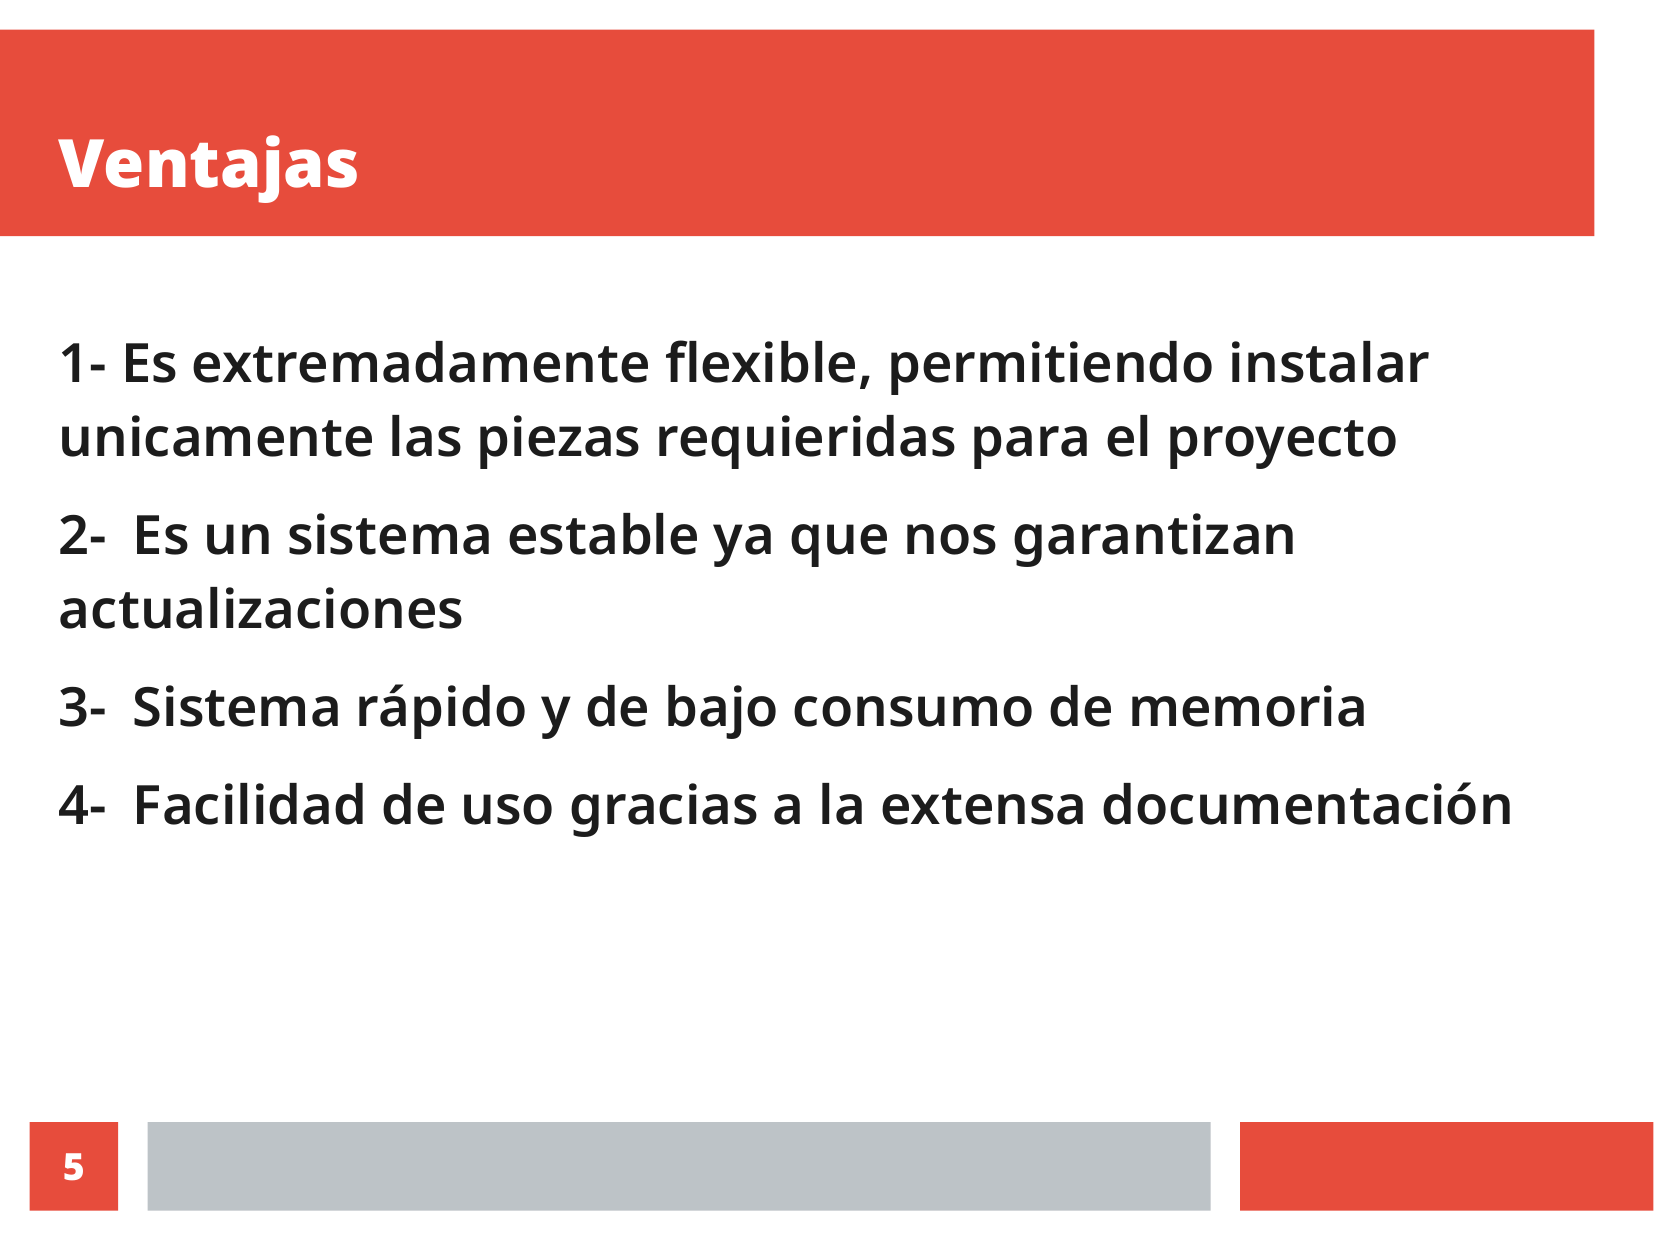

# Ventajas
1- Es extremadamente flexible, permitiendo instalar unicamente las piezas requieridas para el proyecto
2-	Es un sistema estable ya que nos garantizan actualizaciones
3-	Sistema rápido y de bajo consumo de memoria
4-	Facilidad de uso gracias a la extensa documentación
5